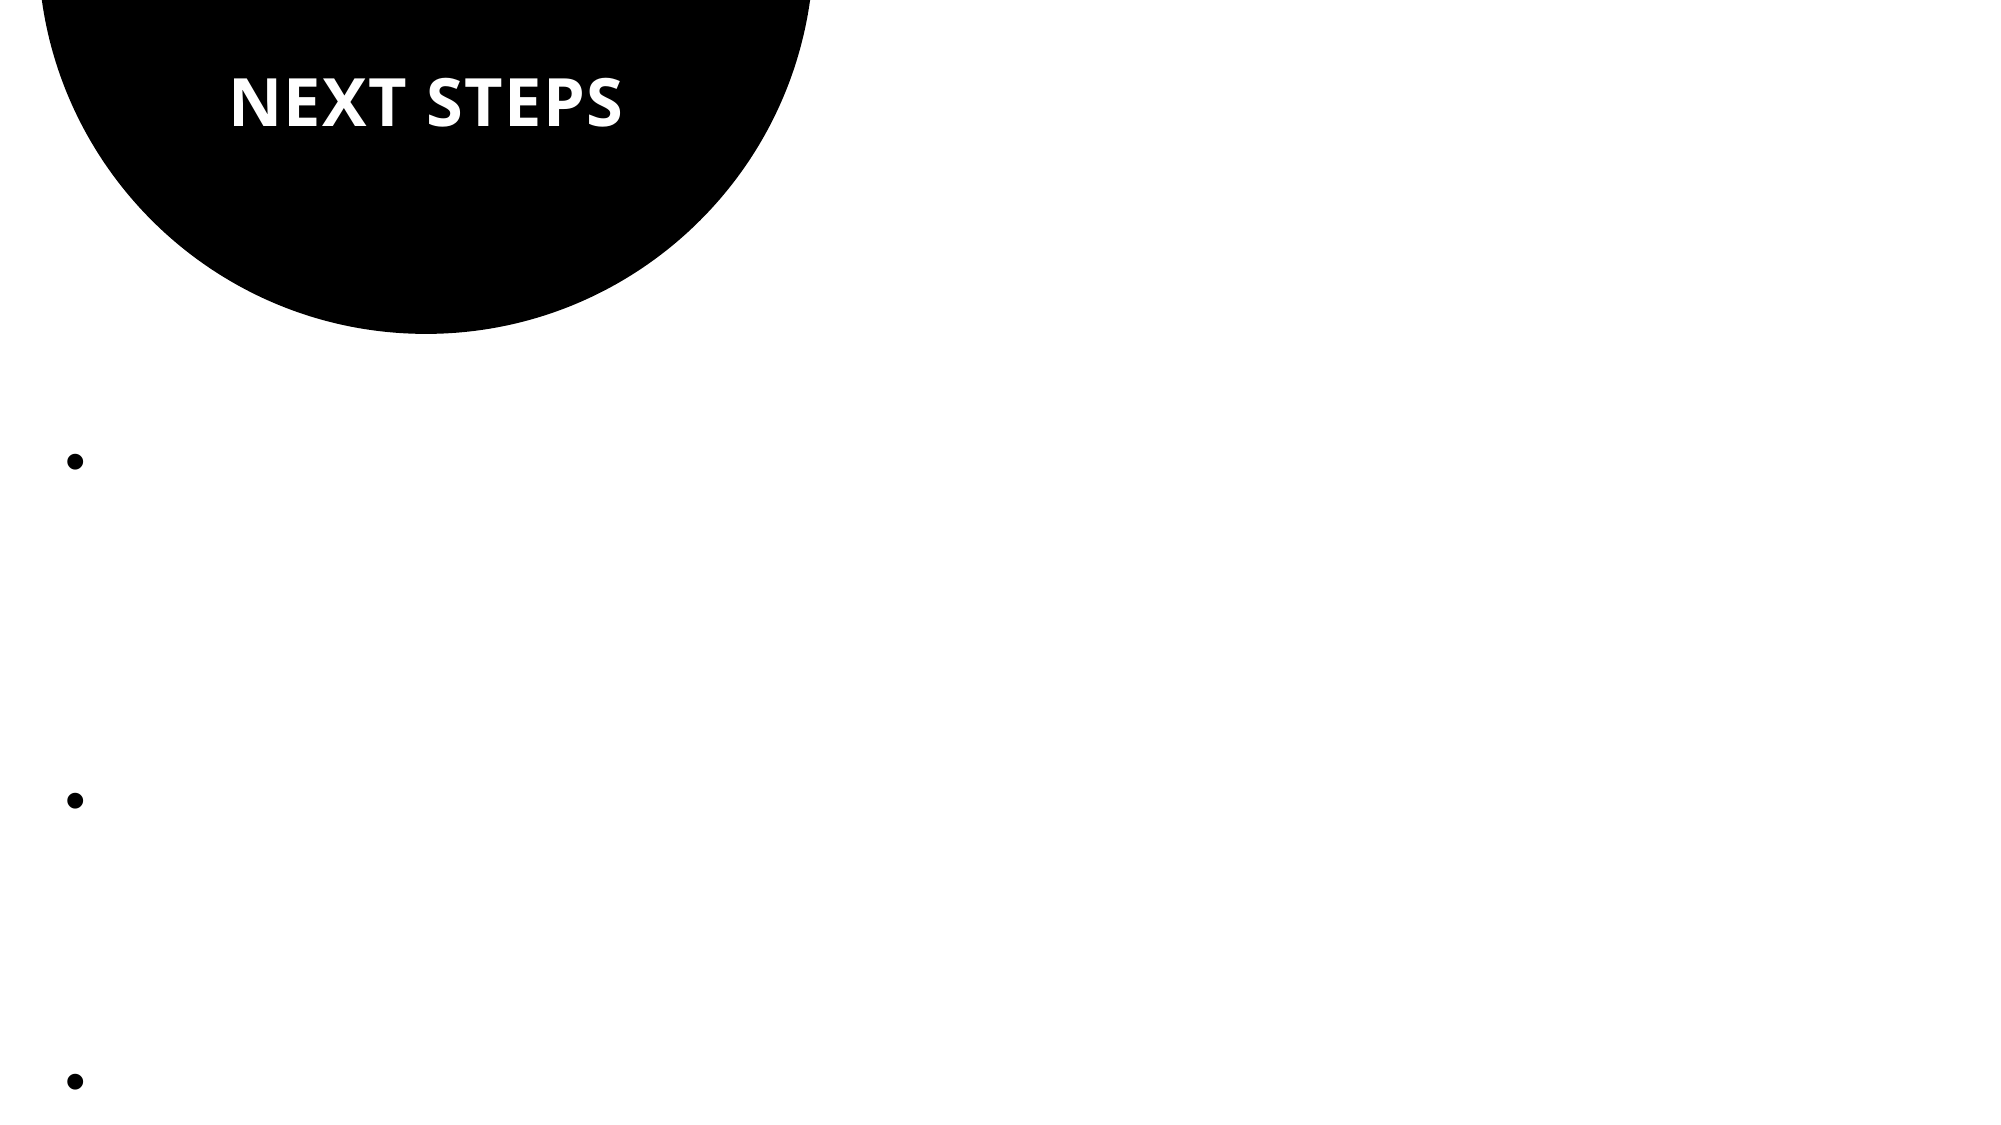

NEXT STEPS
# Refine the logic by using baselining vs the best country (best= 100) instead of simple ranking
Enlarge the scope of our study to all countries available in the World Bank API